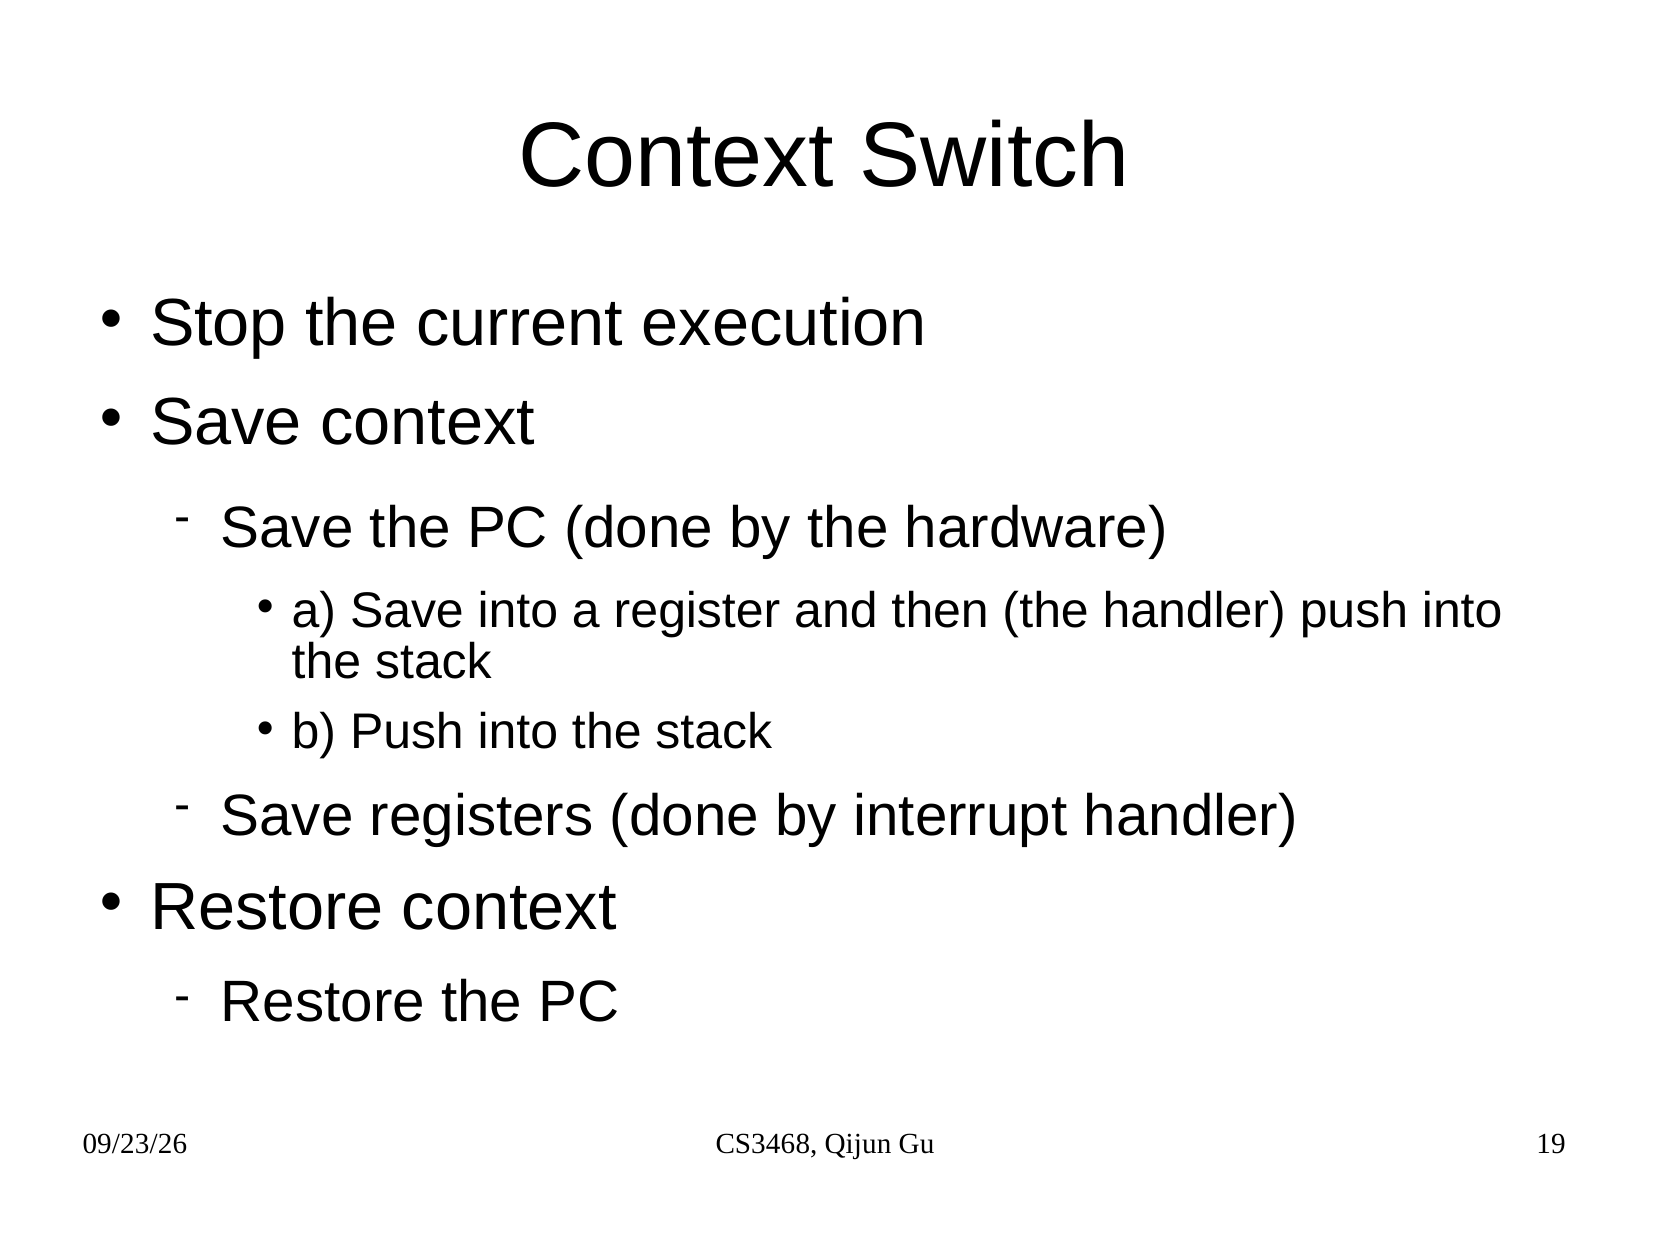

# Context Switch
Stop the current execution
Save context
Save the PC (done by the hardware)‏
a) Save into a register and then (the handler) push into the stack
b) Push into the stack
Save registers (done by interrupt handler)‏
Restore context
Restore the PC
CS3468, Qijun Gu
19